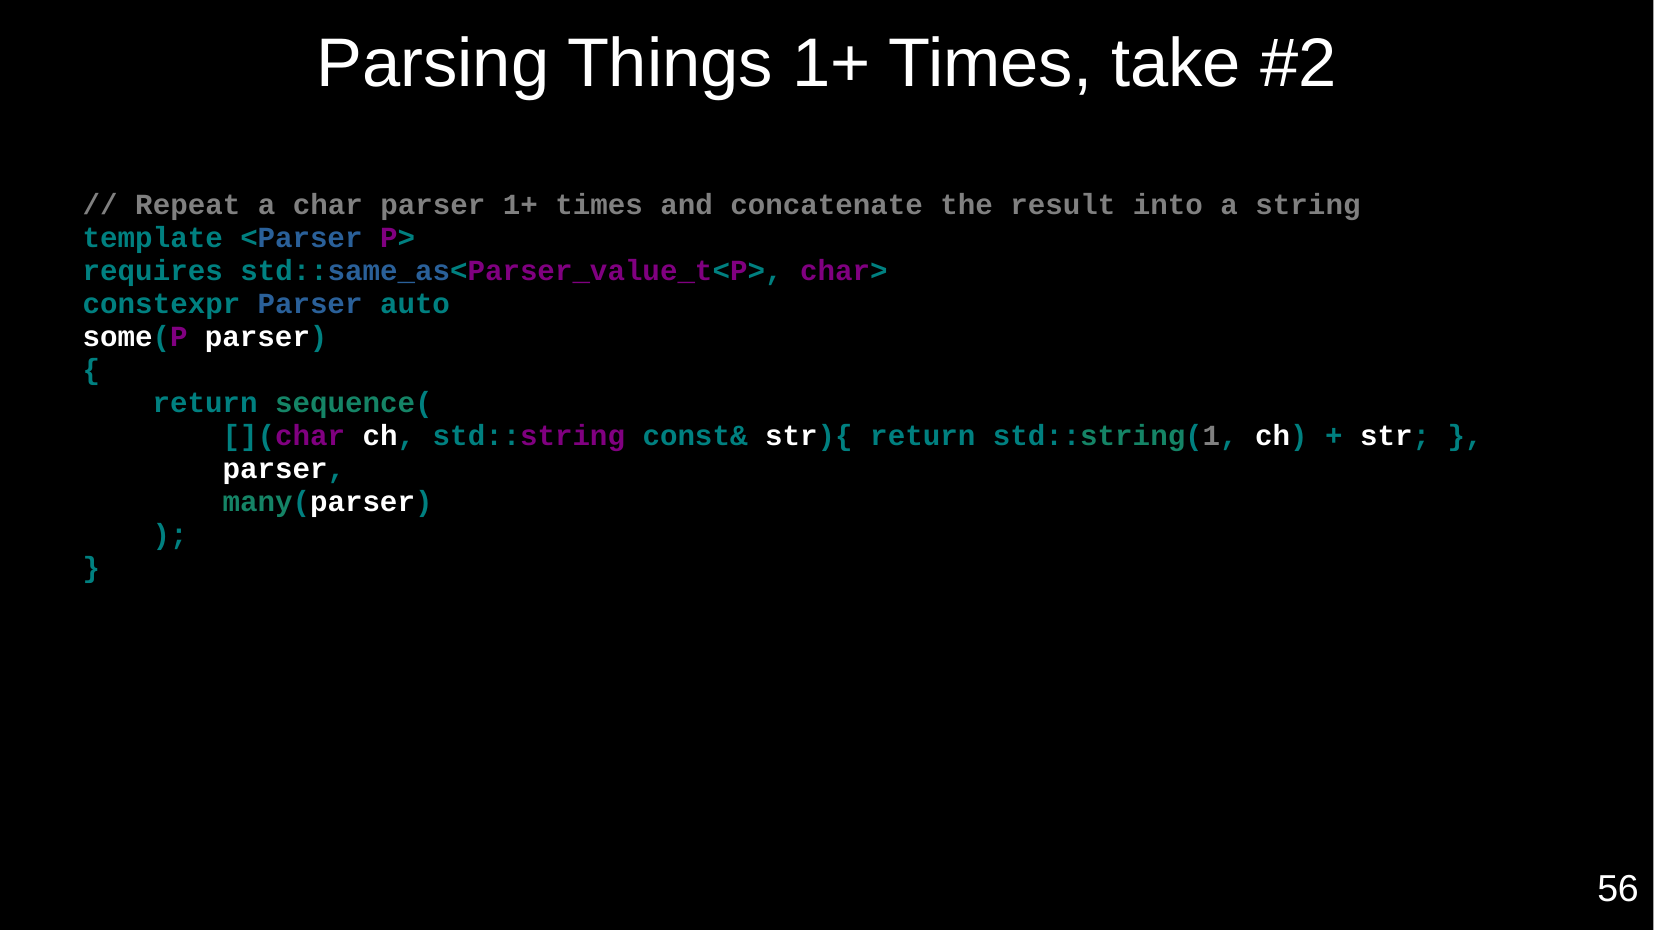

Parsing Things 1+ Times, take #2
# // Repeat a char parser 1+ times and concatenate the result into a string
template <Parser P>
requires std::same_as<Parser_value_t<P>, char>
constexpr Parser auto
some(P parser)
{
 return sequence(
 [](char ch, std::string const& str){ return std::string(1, ch) + str; },
 parser,
 many(parser)
 );
}